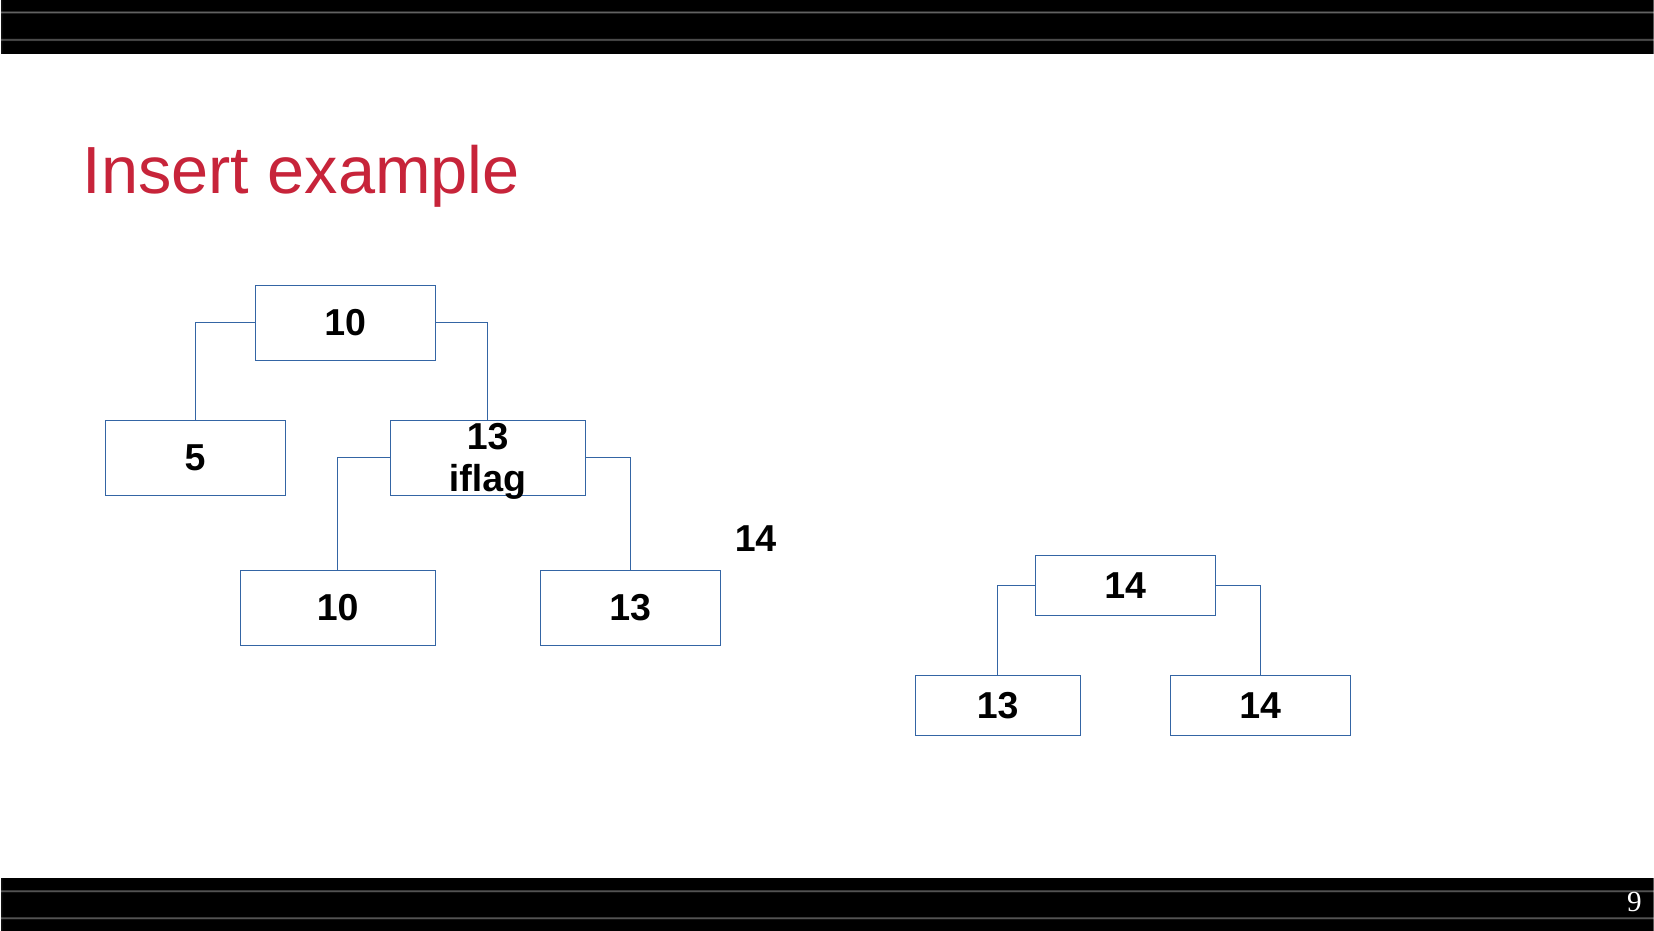

# Insert example
10
5
13
iflag
14
14
10
13
13
14